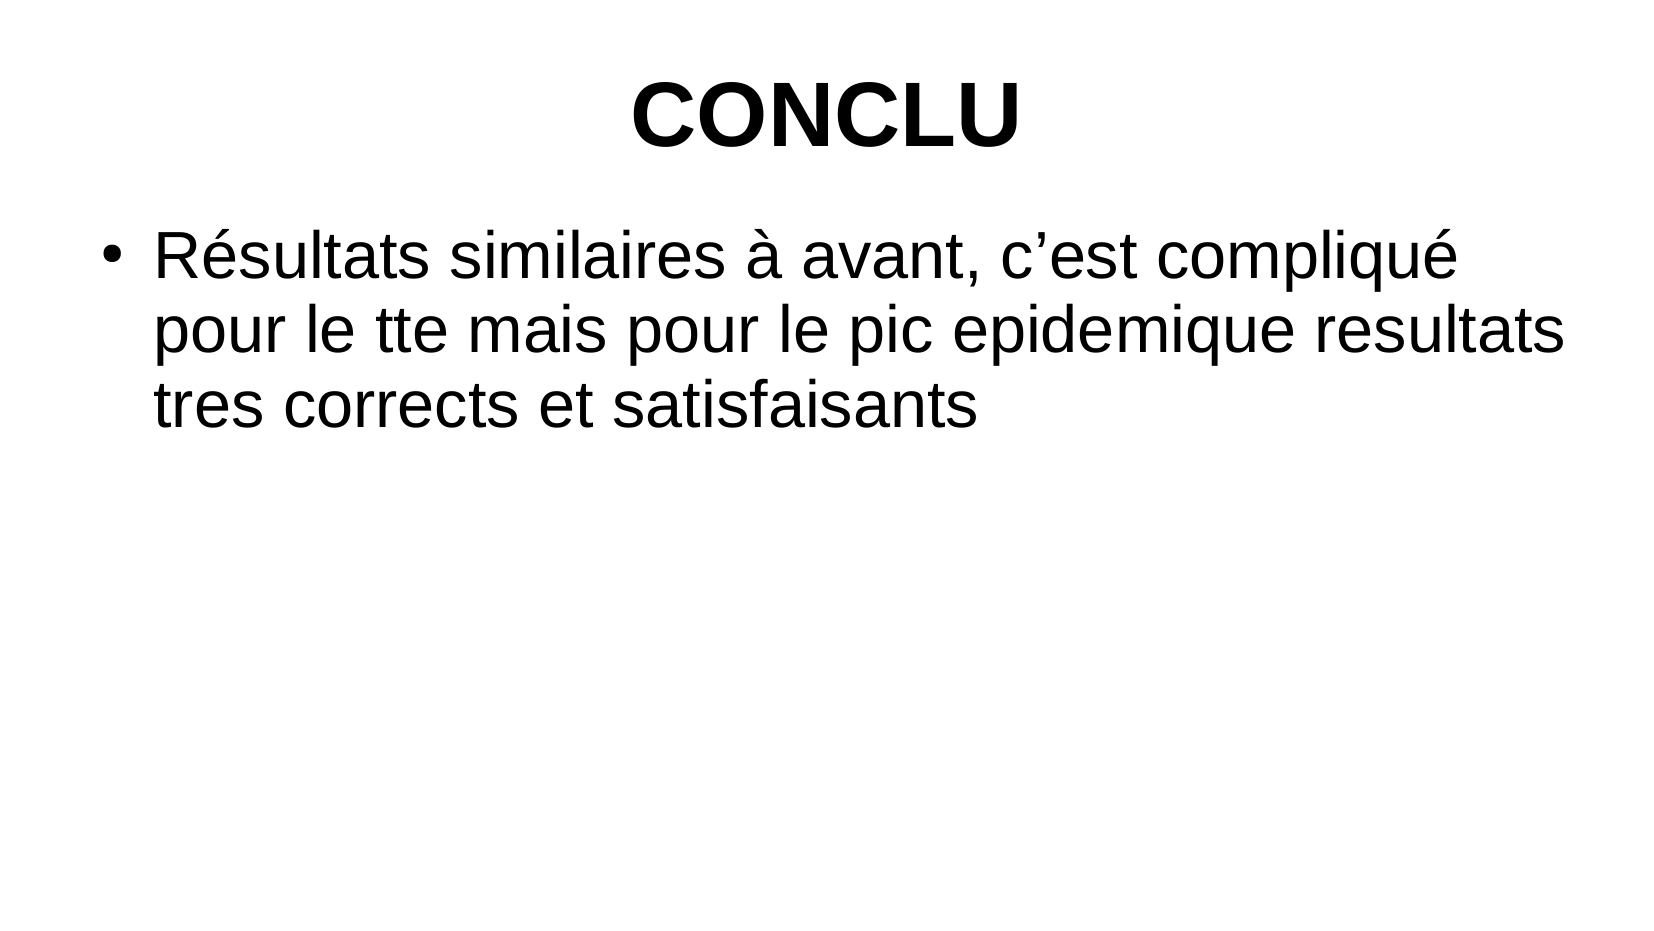

# CONCLU
Résultats similaires à avant, c’est compliqué pour le tte mais pour le pic epidemique resultats tres corrects et satisfaisants